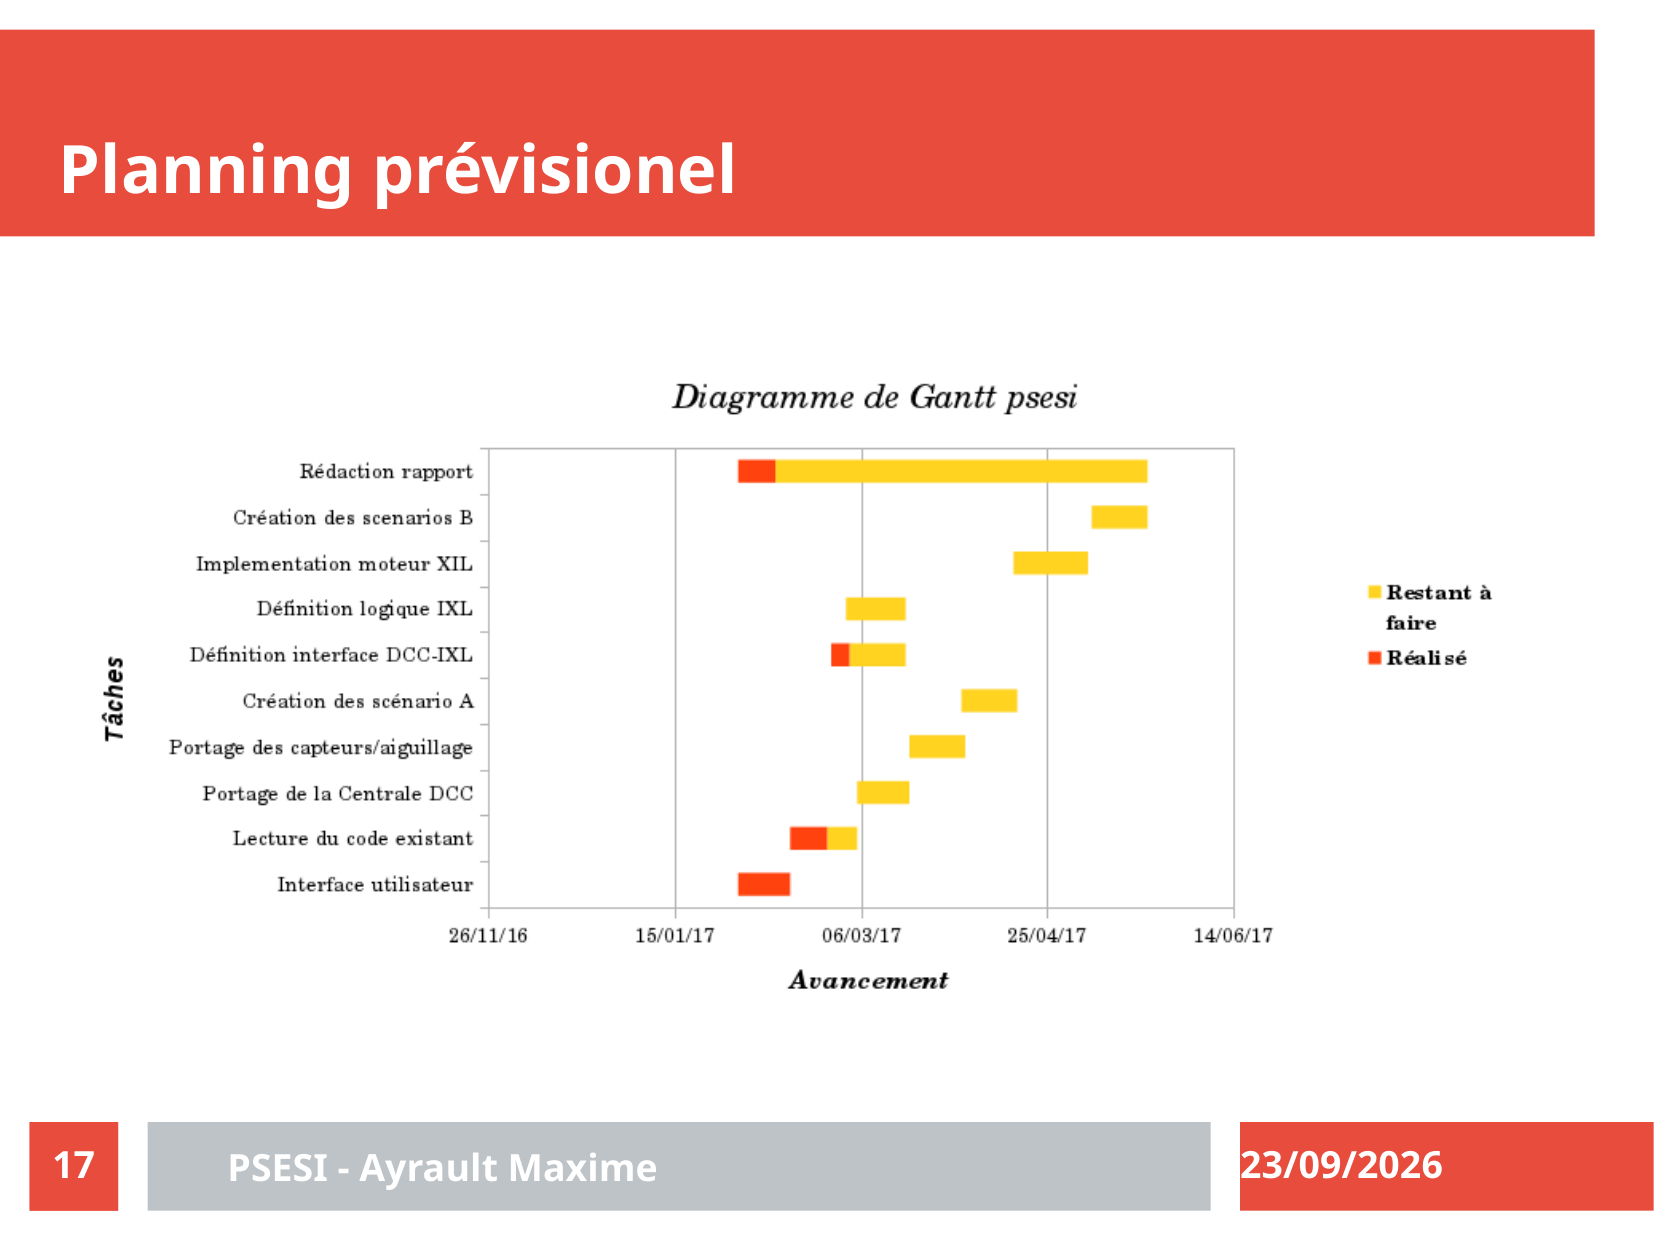

# Planning prévisionel
PSESI - Ayrault Maxime